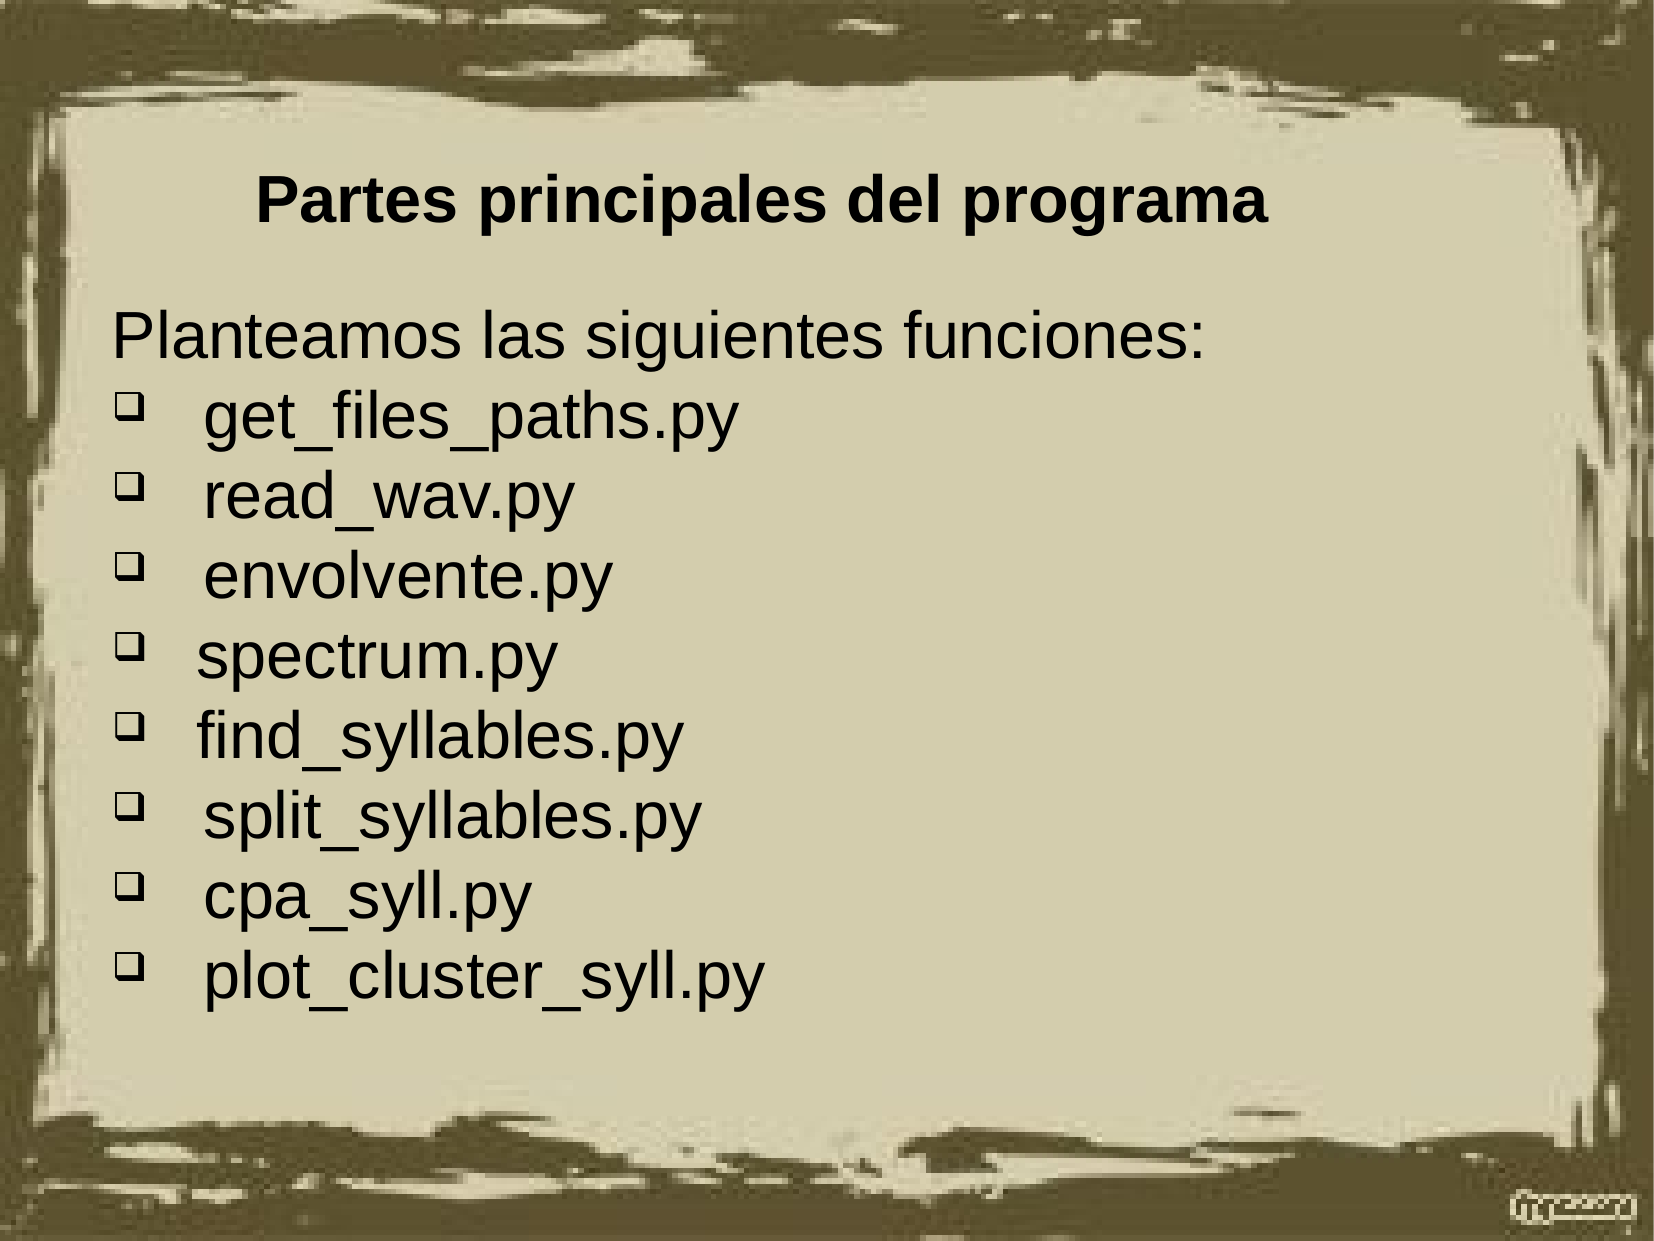

Partes principales del programa
Planteamos las siguientes funciones:
 get_files_paths.py
 read_wav.py
 envolvente.py
spectrum.py
find_syllables.py
 split_syllables.py
 cpa_syll.py
 plot_cluster_syll.py